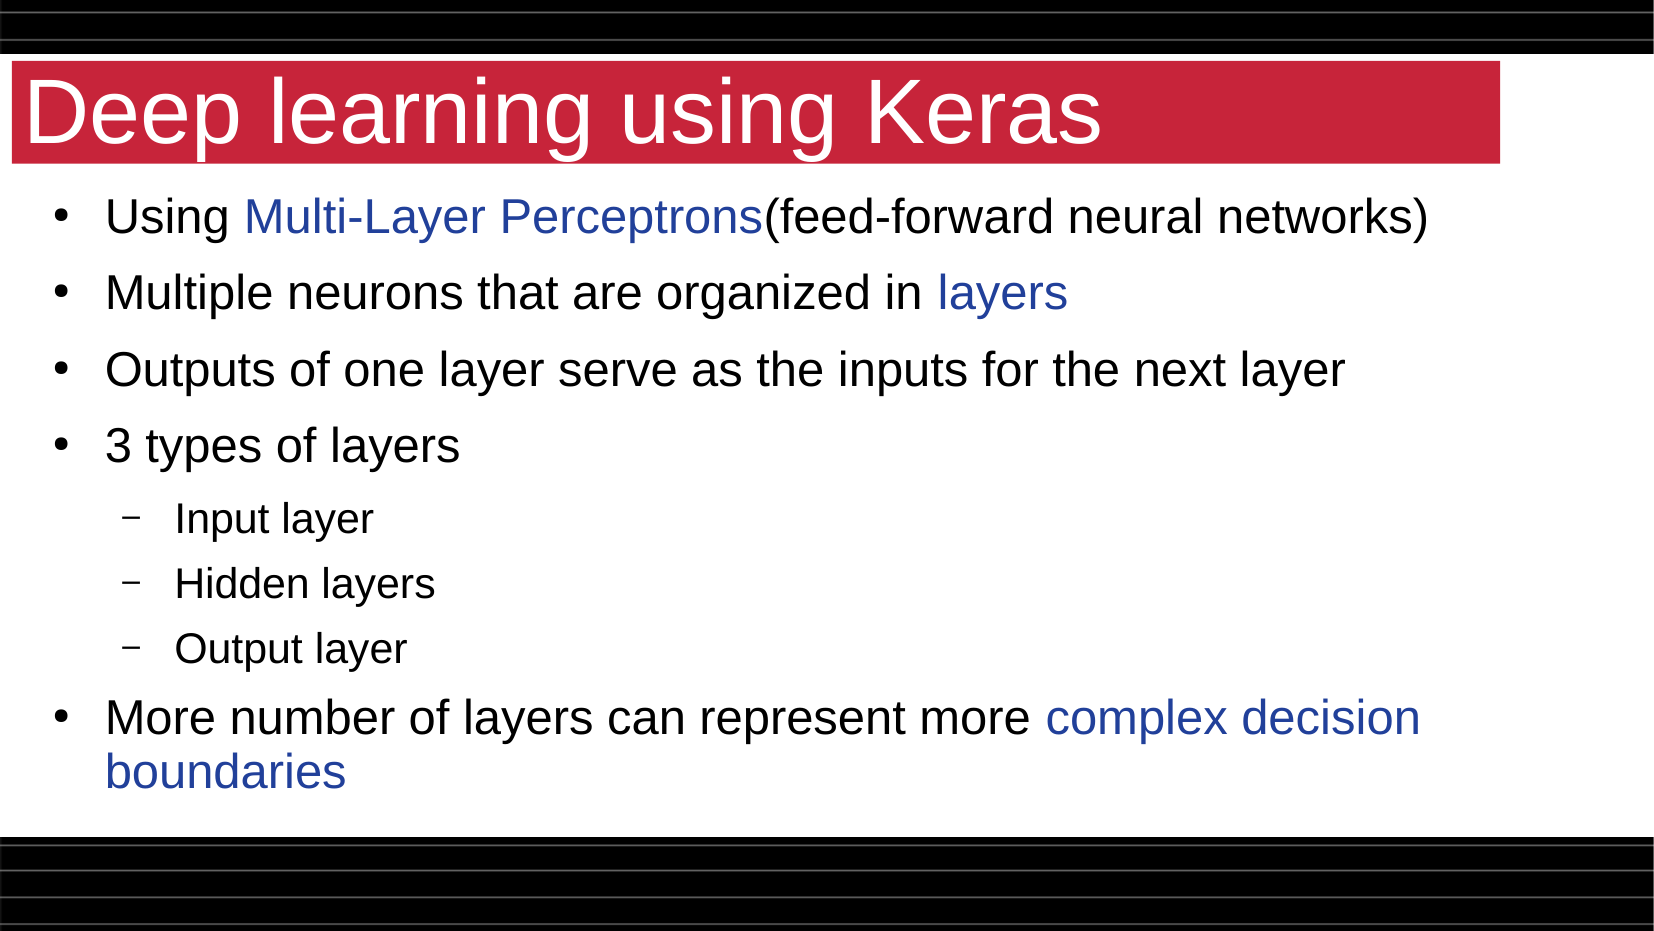

# Deep learning using Keras
Using Multi-Layer Perceptrons(feed-forward neural networks)
Multiple neurons that are organized in layers
Outputs of one layer serve as the inputs for the next layer
3 types of layers
Input layer
Hidden layers
Output layer
More number of layers can represent more complex decision boundaries